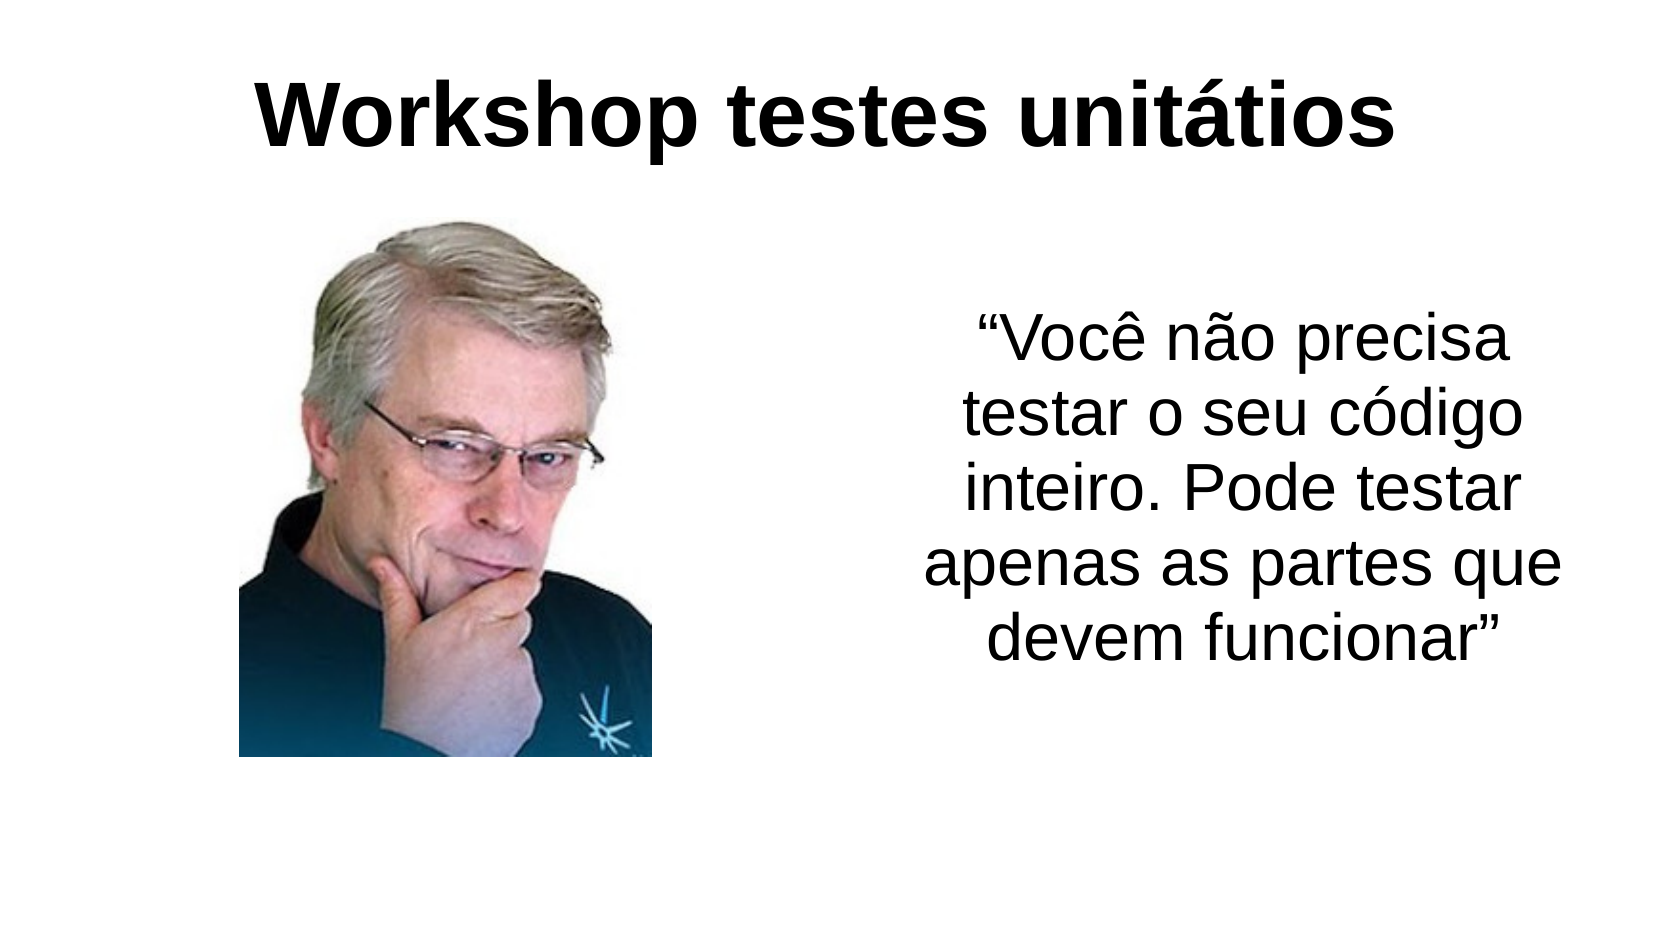

# Workshop testes unitátios
“Você não precisa testar o seu código inteiro. Pode testar apenas as partes que devem funcionar”